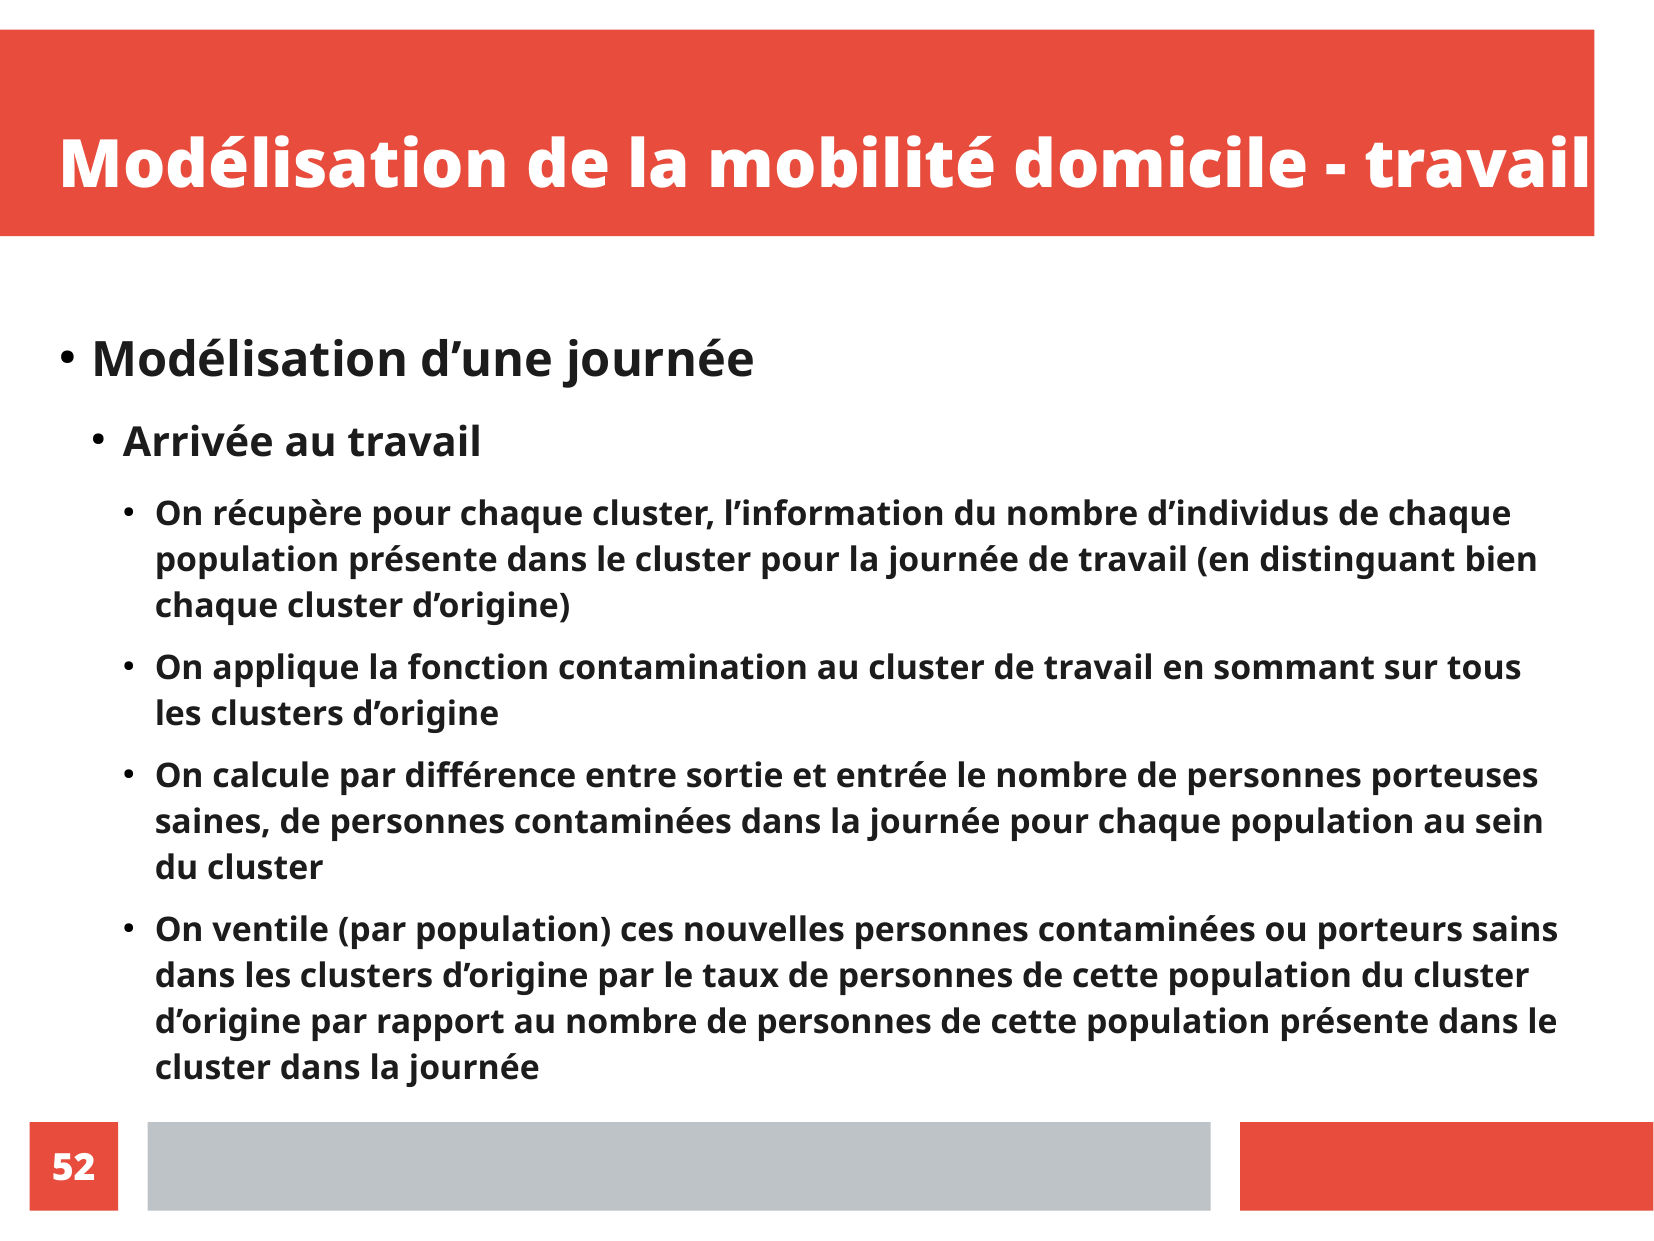

# Modélisation de la mobilité domicile - travail
Modélisation d’une journée
Arrivée au travail
On récupère pour chaque cluster, l’information du nombre d’individus de chaque population présente dans le cluster pour la journée de travail (en distinguant bien chaque cluster d’origine)
On applique la fonction contamination au cluster de travail en sommant sur tous les clusters d’origine
On calcule par différence entre sortie et entrée le nombre de personnes porteuses saines, de personnes contaminées dans la journée pour chaque population au sein du cluster
On ventile (par population) ces nouvelles personnes contaminées ou porteurs sains dans les clusters d’origine par le taux de personnes de cette population du cluster d’origine par rapport au nombre de personnes de cette population présente dans le cluster dans la journée
52